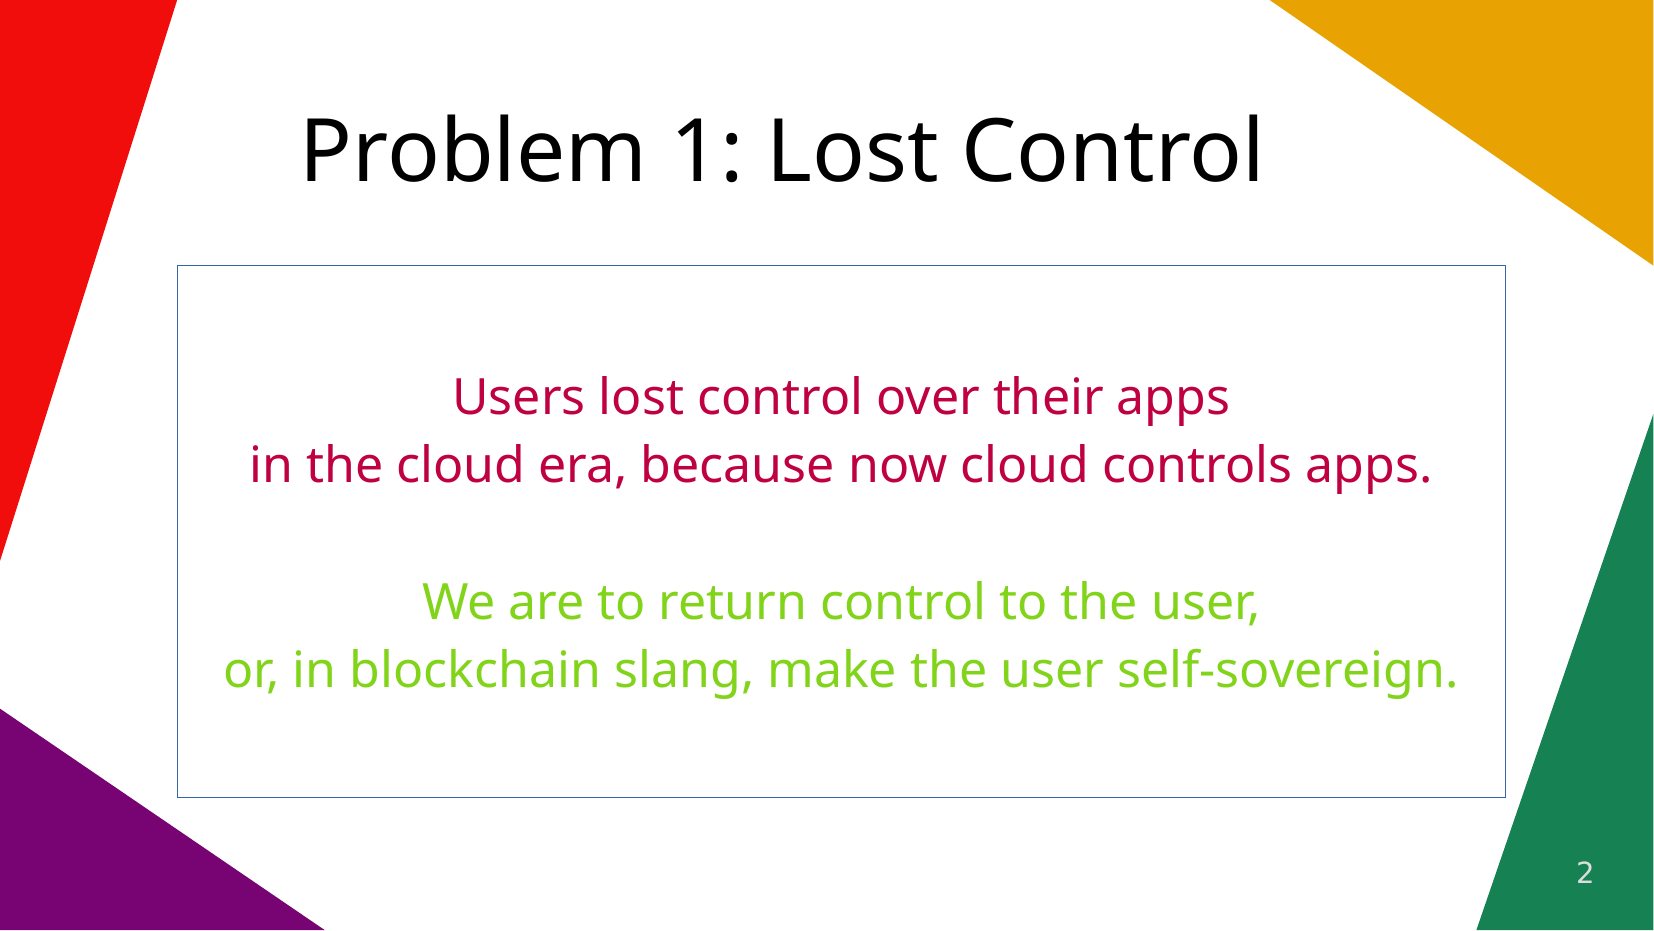

Problem 1: Lost Control
Users lost control over their apps
in the cloud era, because now cloud controls apps.
We are to return control to the user,
or, in blockchain slang, make the user self-sovereign.
2